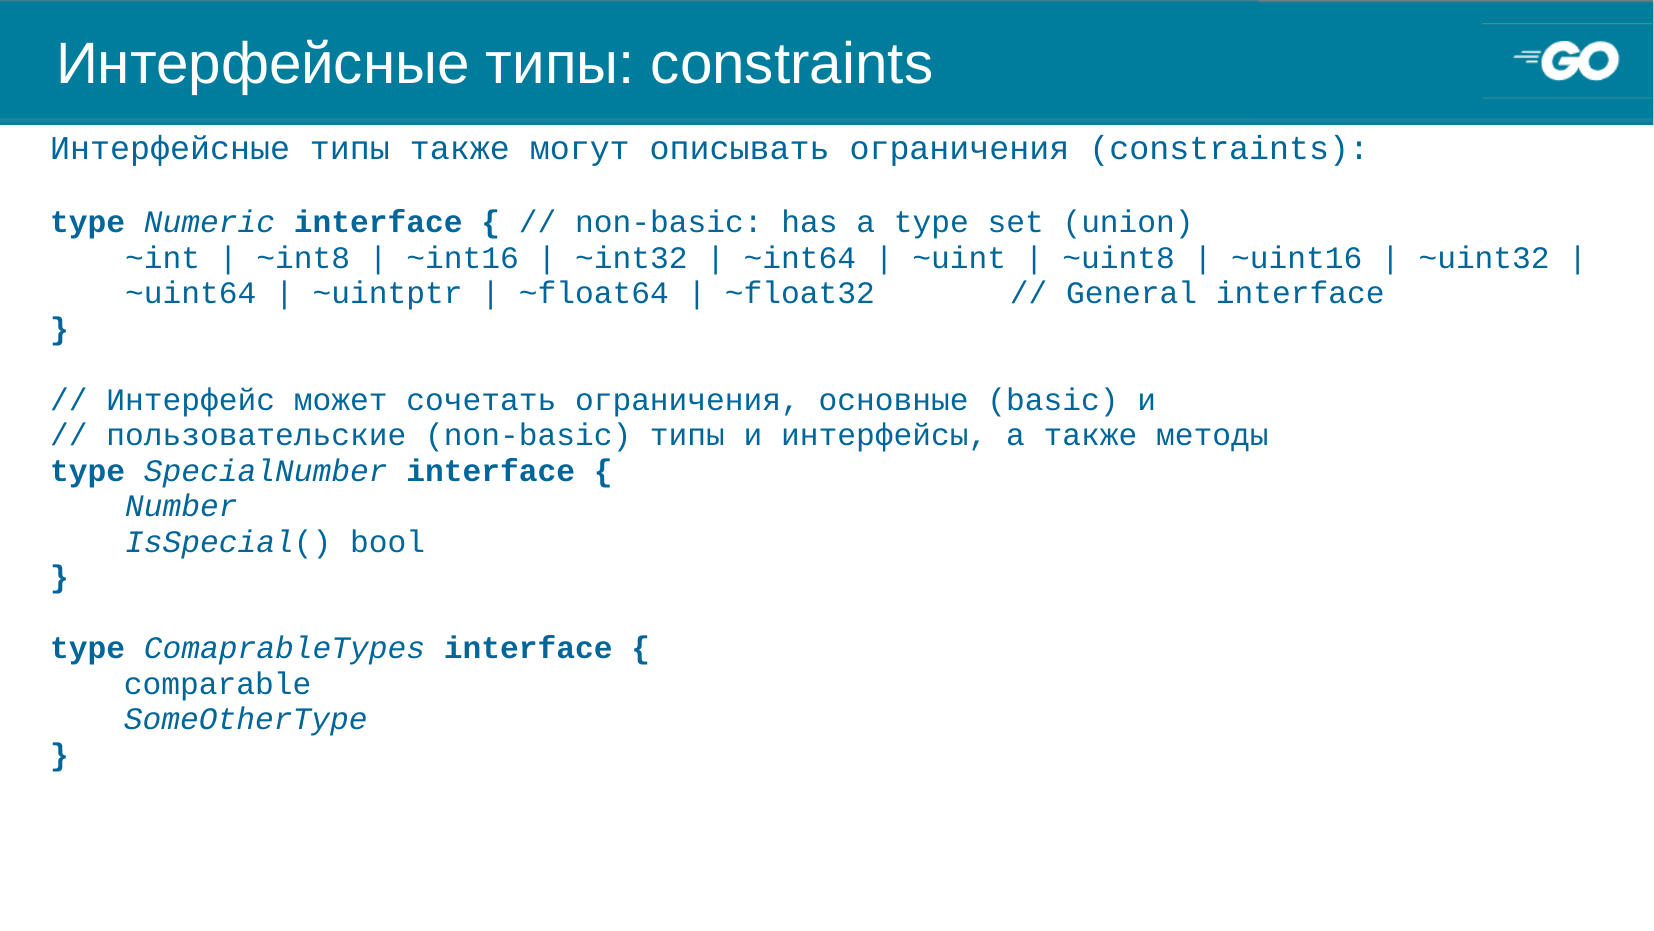

Интерфейсные типы: constraints
Интерфейсные типы также могут описывать ограничения (constraints):
type Numeric interface { // non-basic: has a type set (union)
 ~int | ~int8 | ~int16 | ~int32 | ~int64 | ~uint | ~uint8 | ~uint16 | ~uint32 |
 ~uint64 | ~uintptr | ~float64 | ~float32		// General interface
}
// Интерфейс может сочетать ограничения, основные (basic) и
// пользовательские (non-basic) типы и интерфейсы, а также методы
type SpecialNumber interface {
 Number
 IsSpecial() bool
}
type ComaprableTypes interface {
	comparable
	SomeOtherType
}